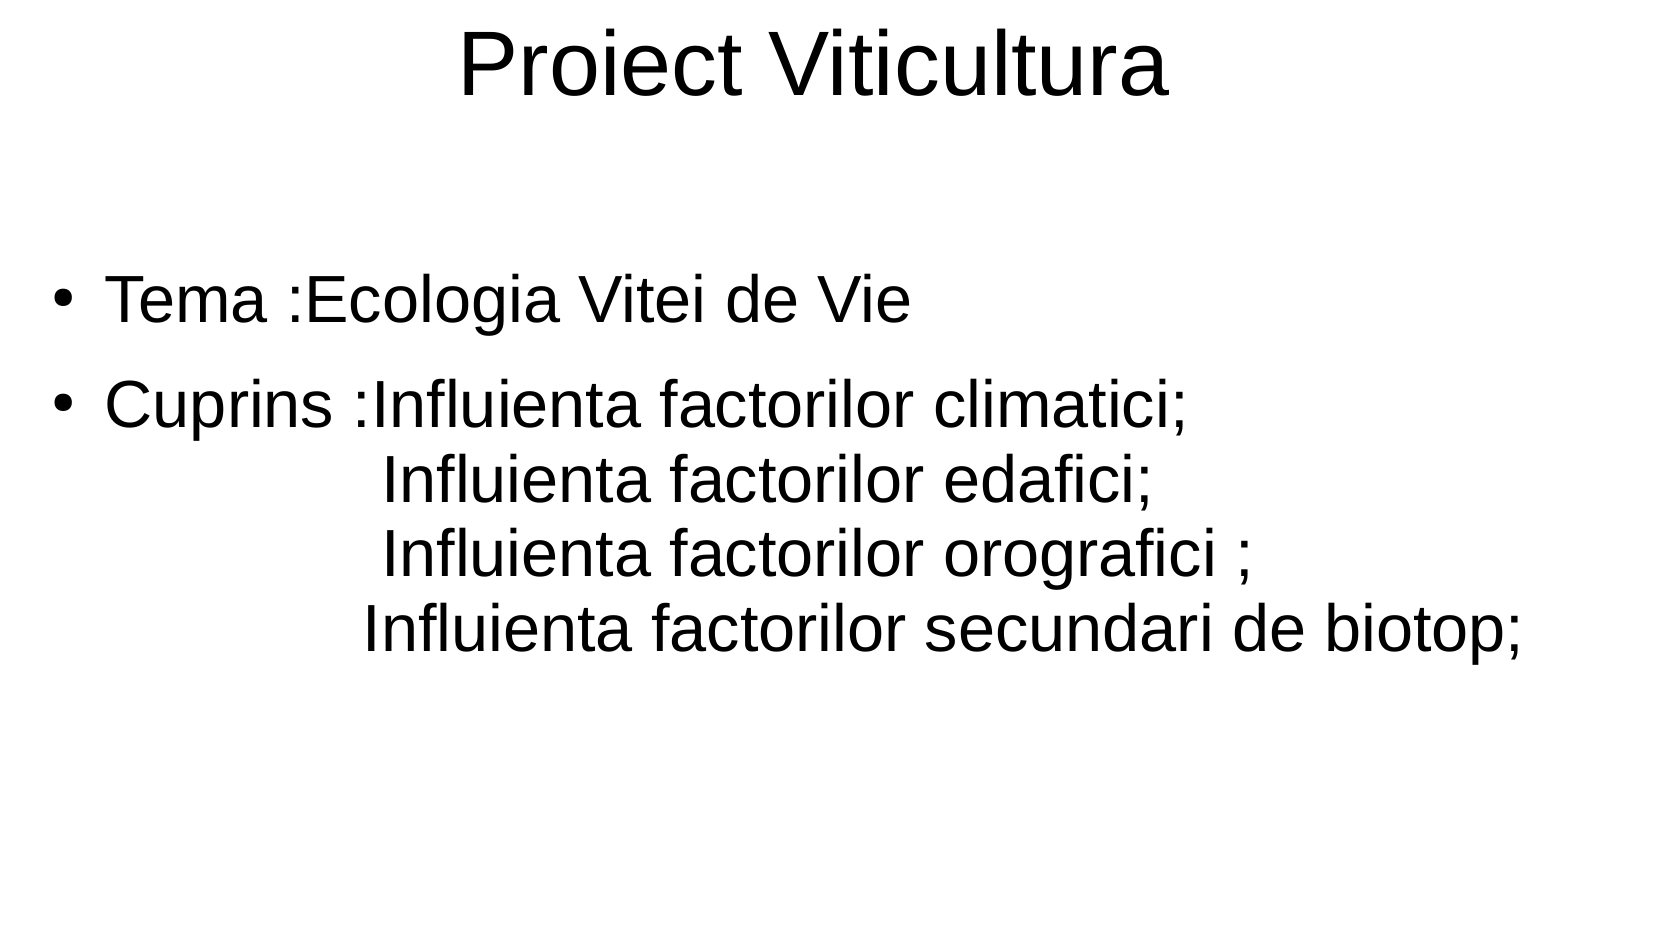

# Proiect Viticultura
Tema :Ecologia Vitei de Vie
Cuprins :Influienta factorilor climatici; Influienta factorilor edafici; Influienta factorilor orografici ; Influienta factorilor secundari de biotop;